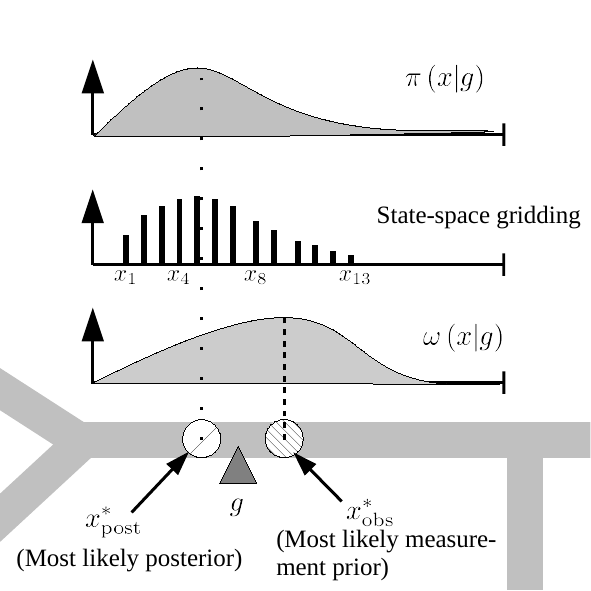

State-space gridding
(Most likely measure-
ment prior)
(Most likely posterior)